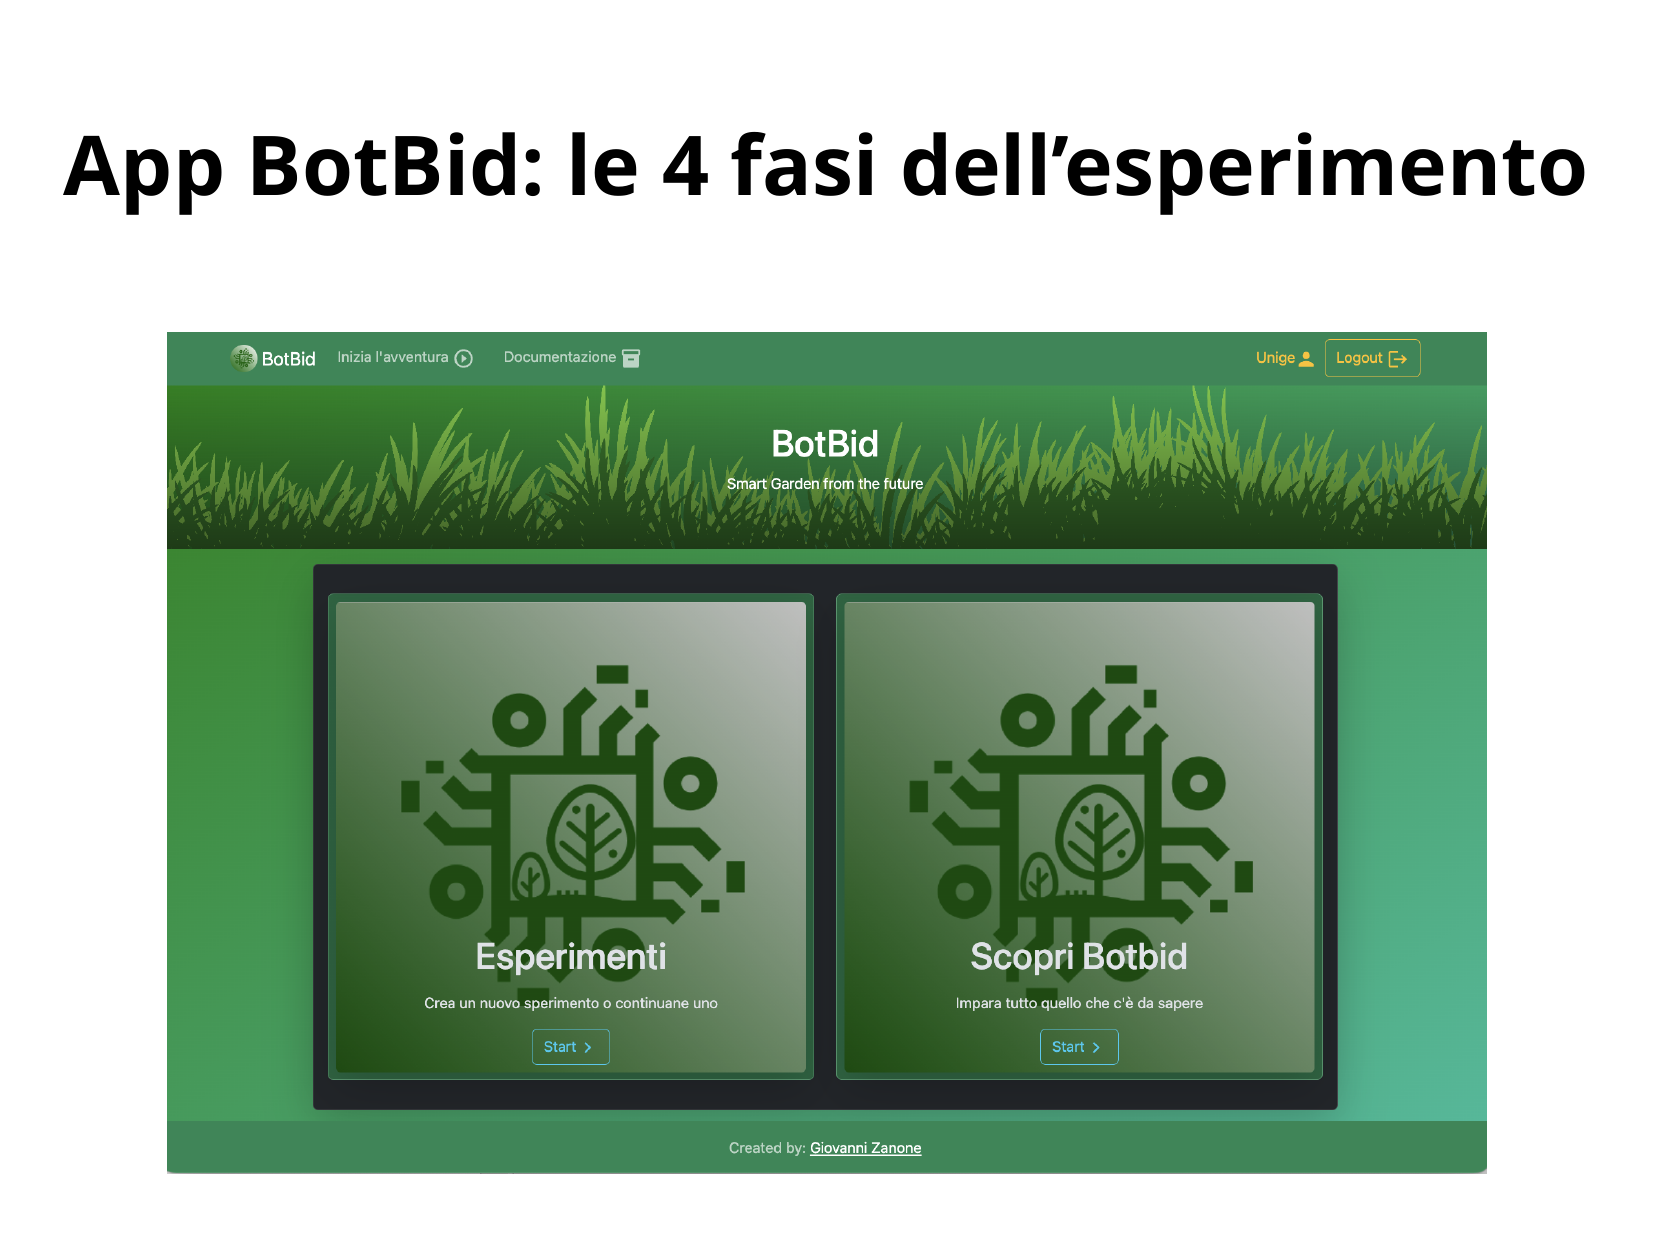

# App BotBid: le 4 fasi dell’esperimento